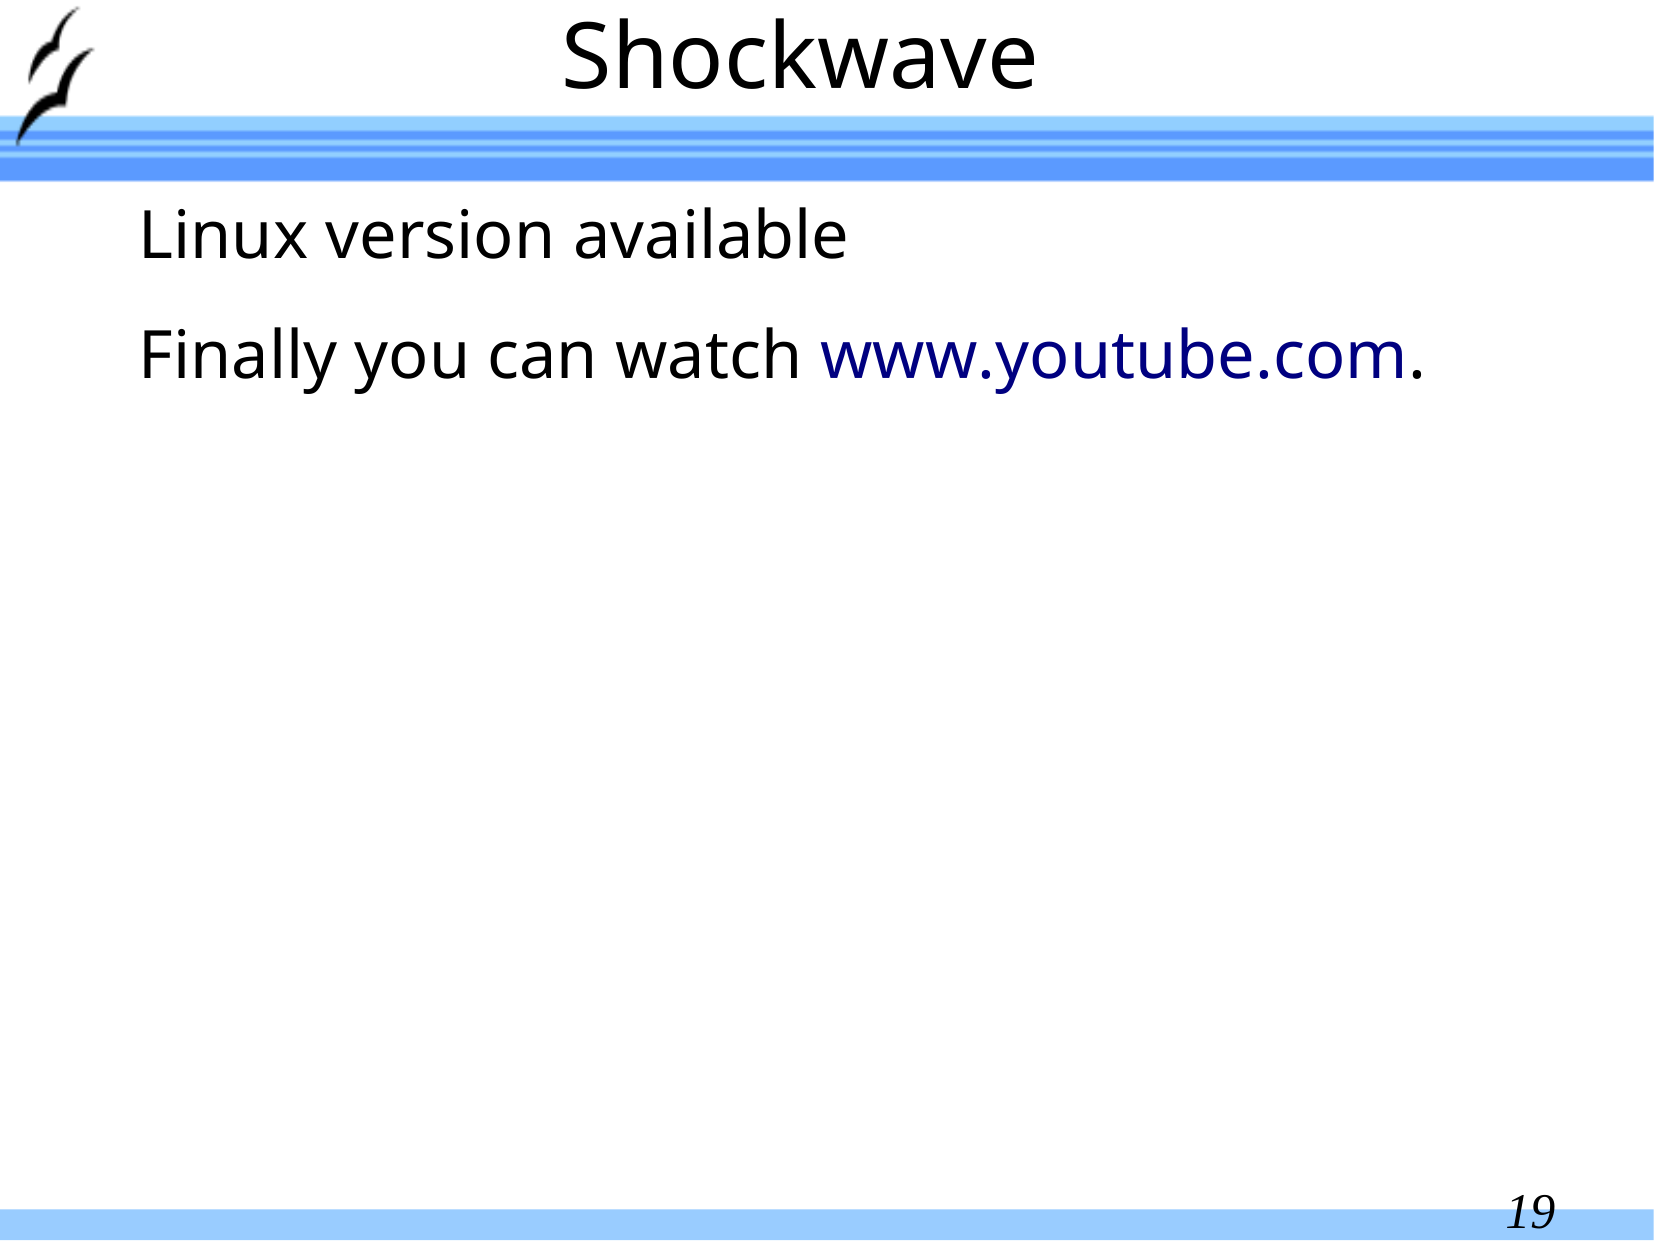

# Shockwave
Linux version available
Finally you can watch www.youtube.com.